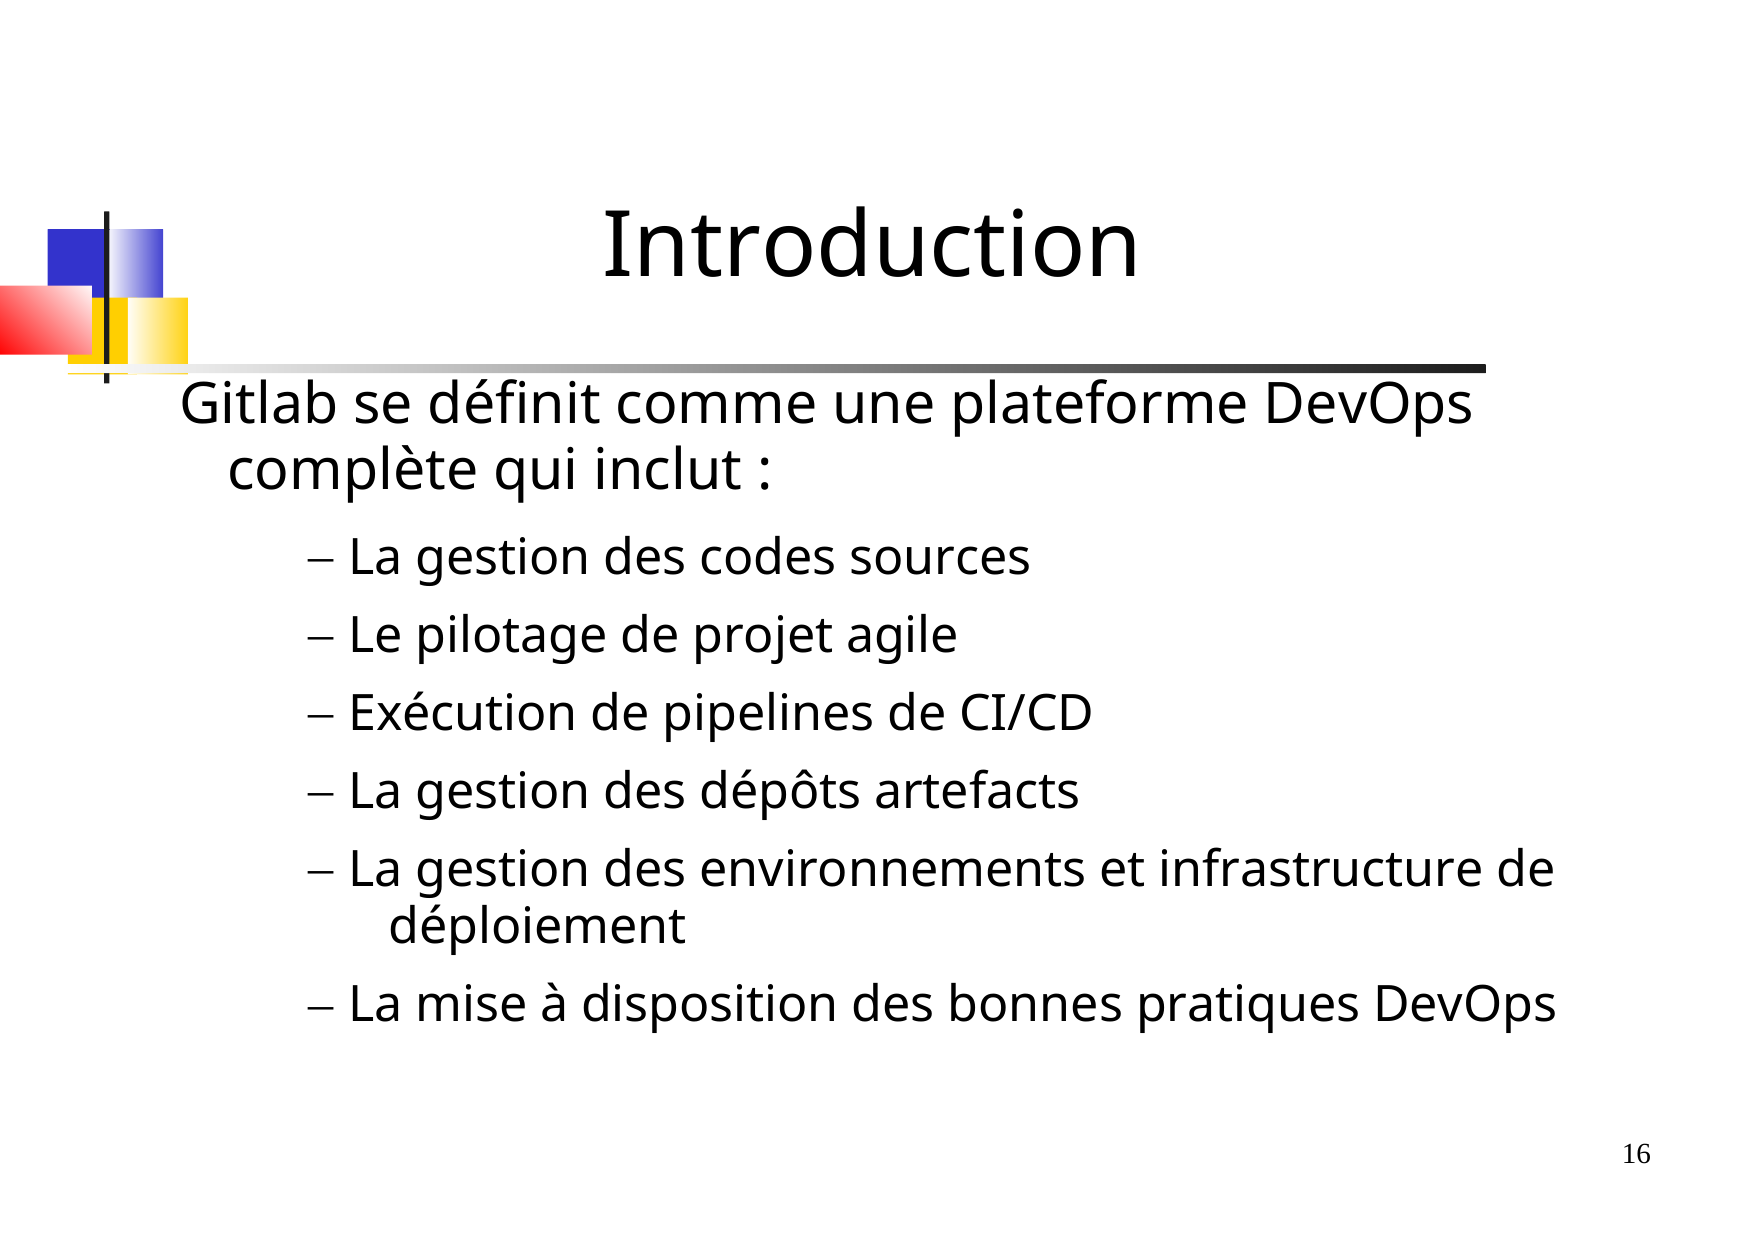

# Introduction
Gitlab se définit comme une plateforme DevOps complète qui inclut :
La gestion des codes sources
Le pilotage de projet agile
Exécution de pipelines de CI/CD
La gestion des dépôts artefacts
La gestion des environnements et infrastructure de déploiement
La mise à disposition des bonnes pratiques DevOps